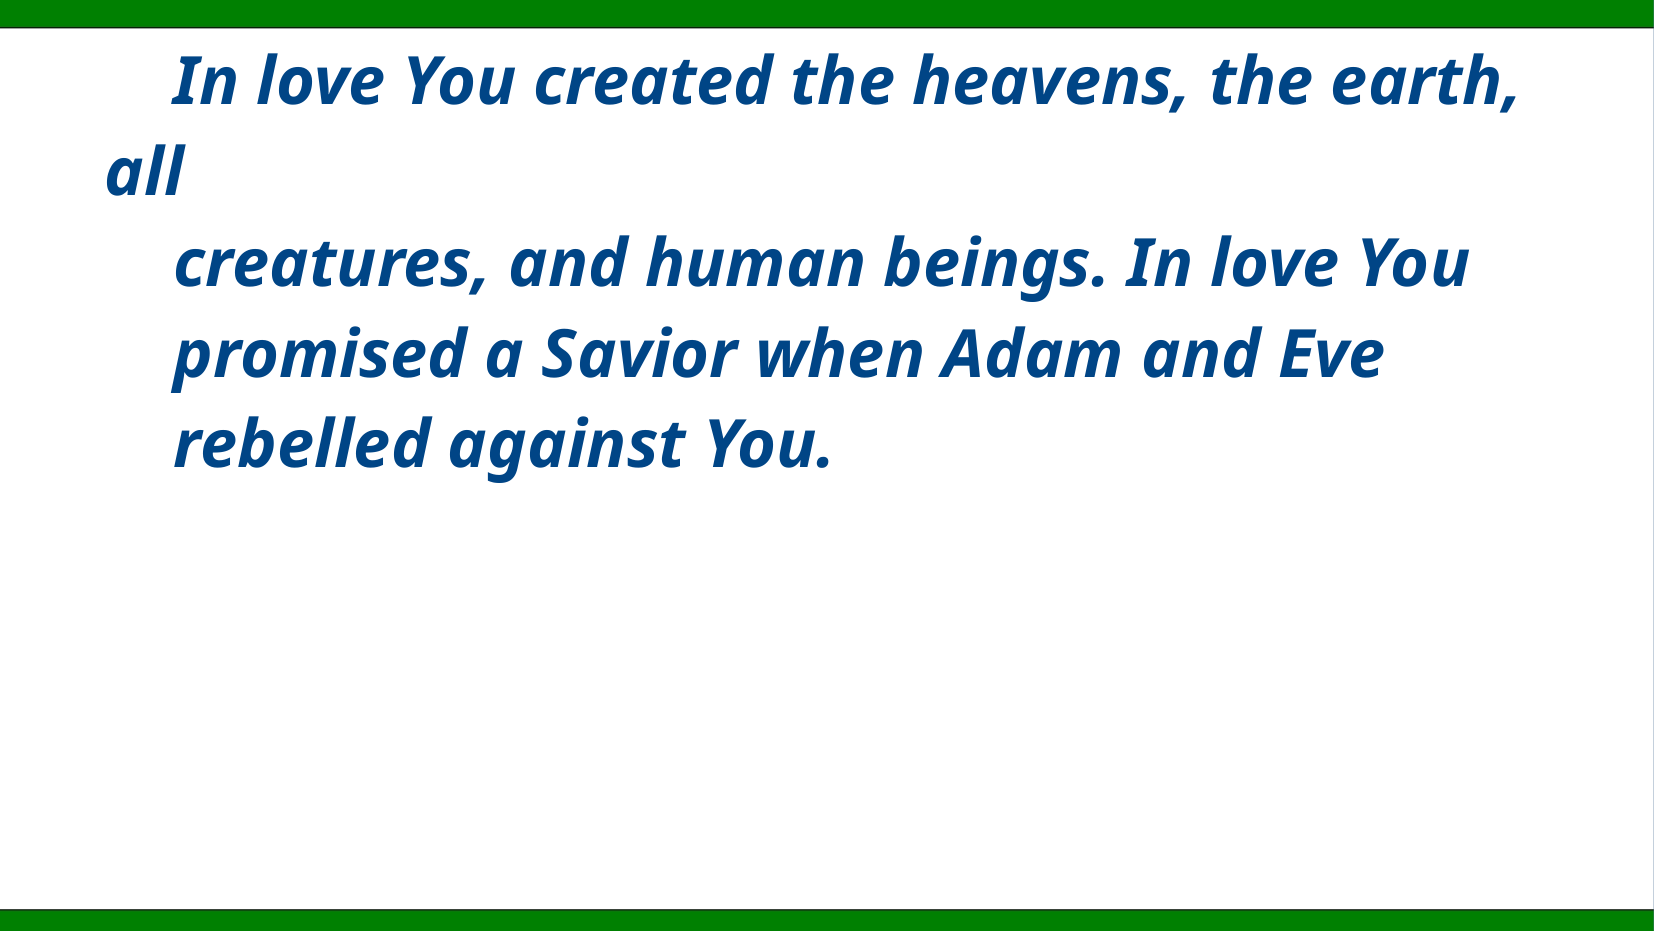

In love You created the heavens, the earth, all
 creatures, and human beings. In love You
 promised a Savior when Adam and Eve
 rebelled against You.